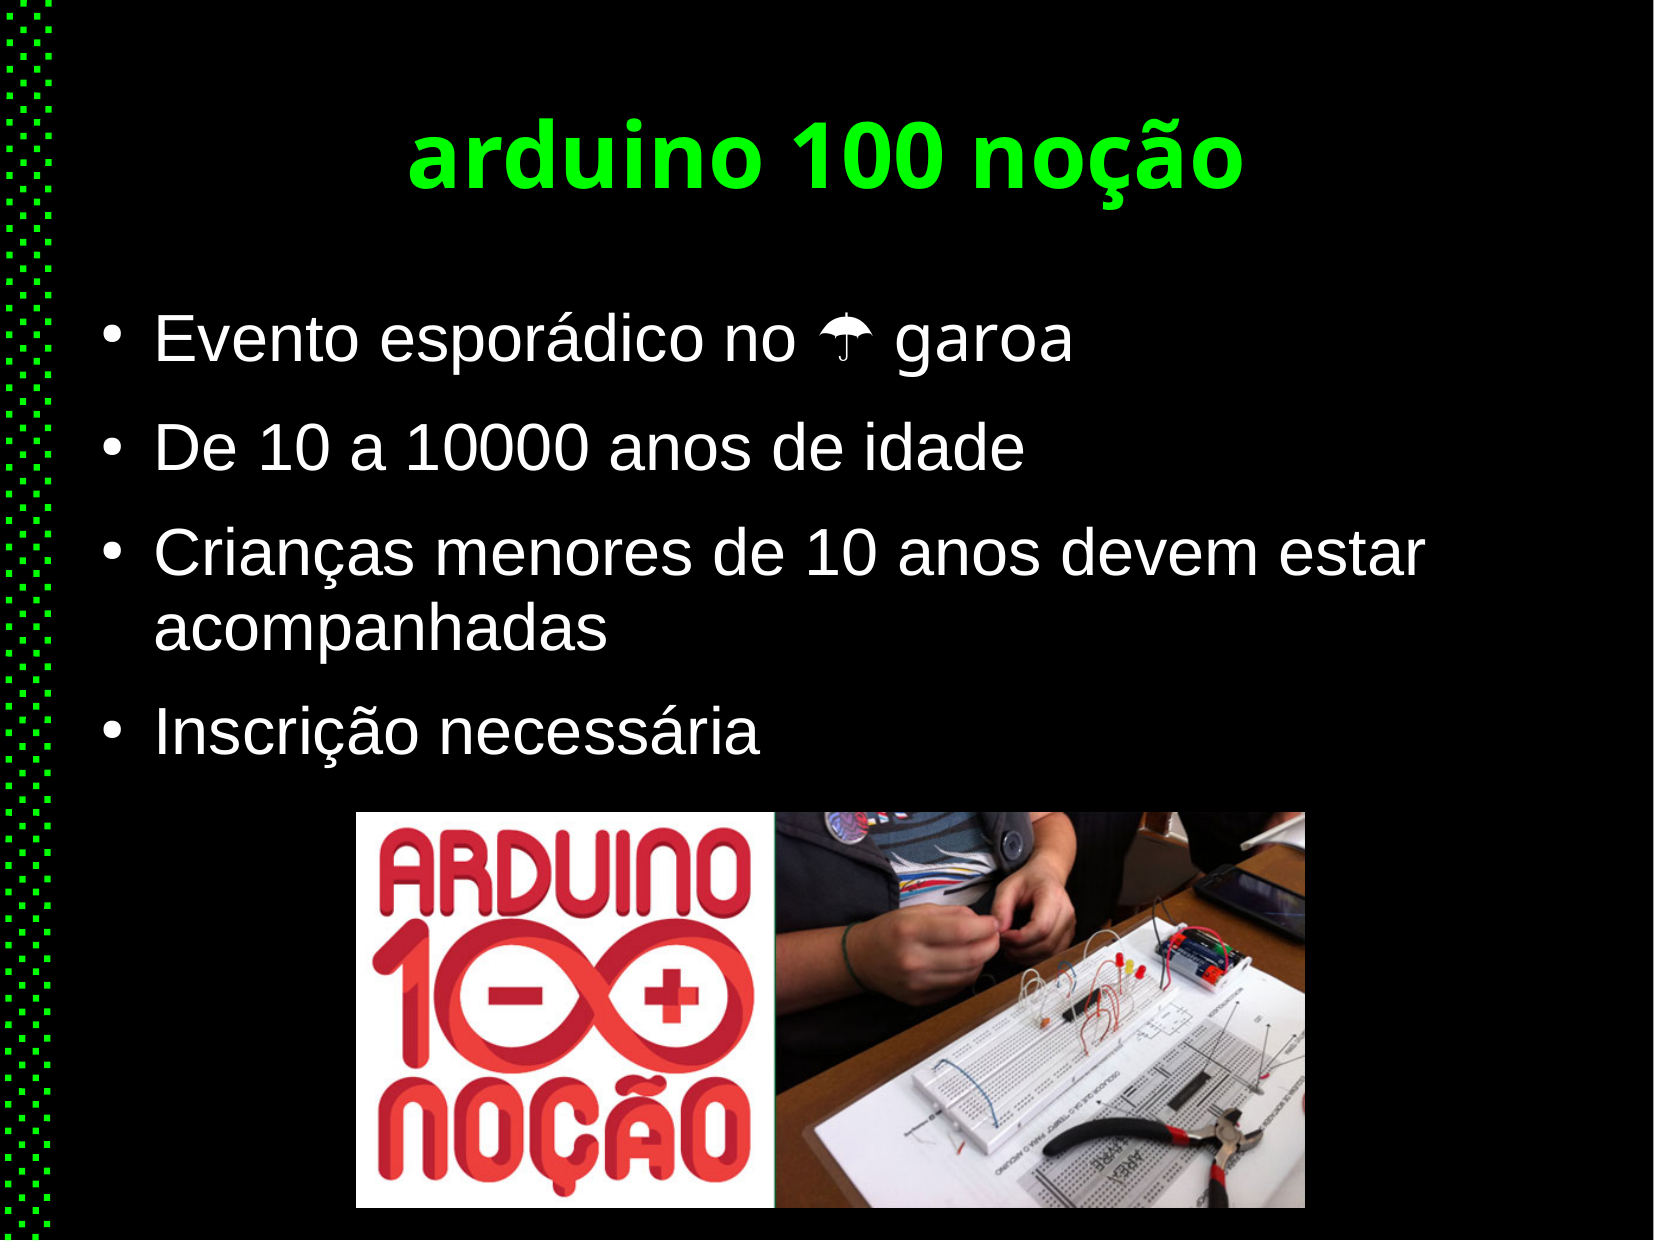

# arduino 100 noção
Evento esporádico no ☂ garoa
De 10 a 10000 anos de idade
Crianças menores de 10 anos devem estar acompanhadas
Inscrição necessária